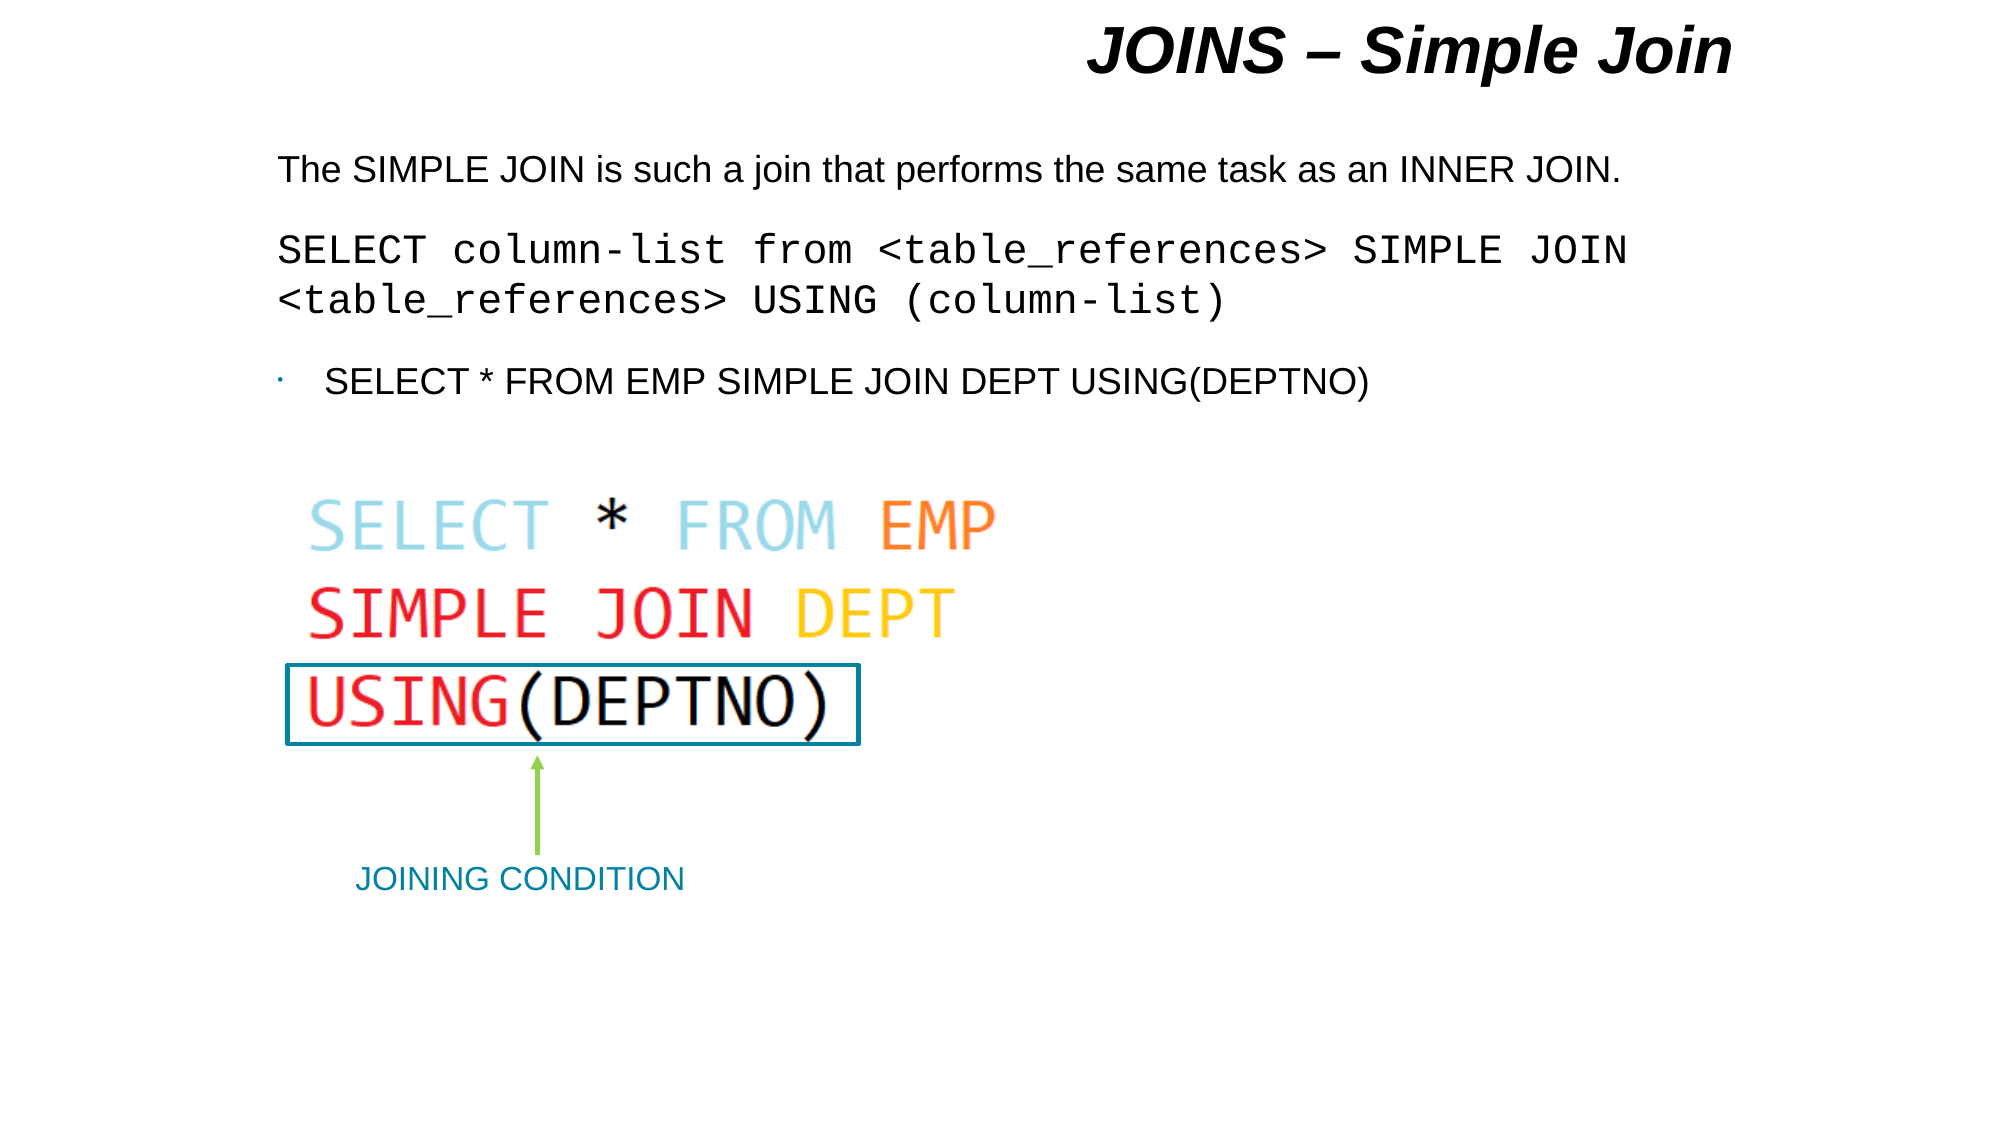

JOINS – Simple Join
The SIMPLE JOIN is such a join that performs the same task as an INNER JOIN.
SELECT column-list from <table_references> SIMPLE JOIN <table_references> USING (column-list)
SELECT * FROM EMP SIMPLE JOIN DEPT USING(DEPTNO)
JOINING CONDITION